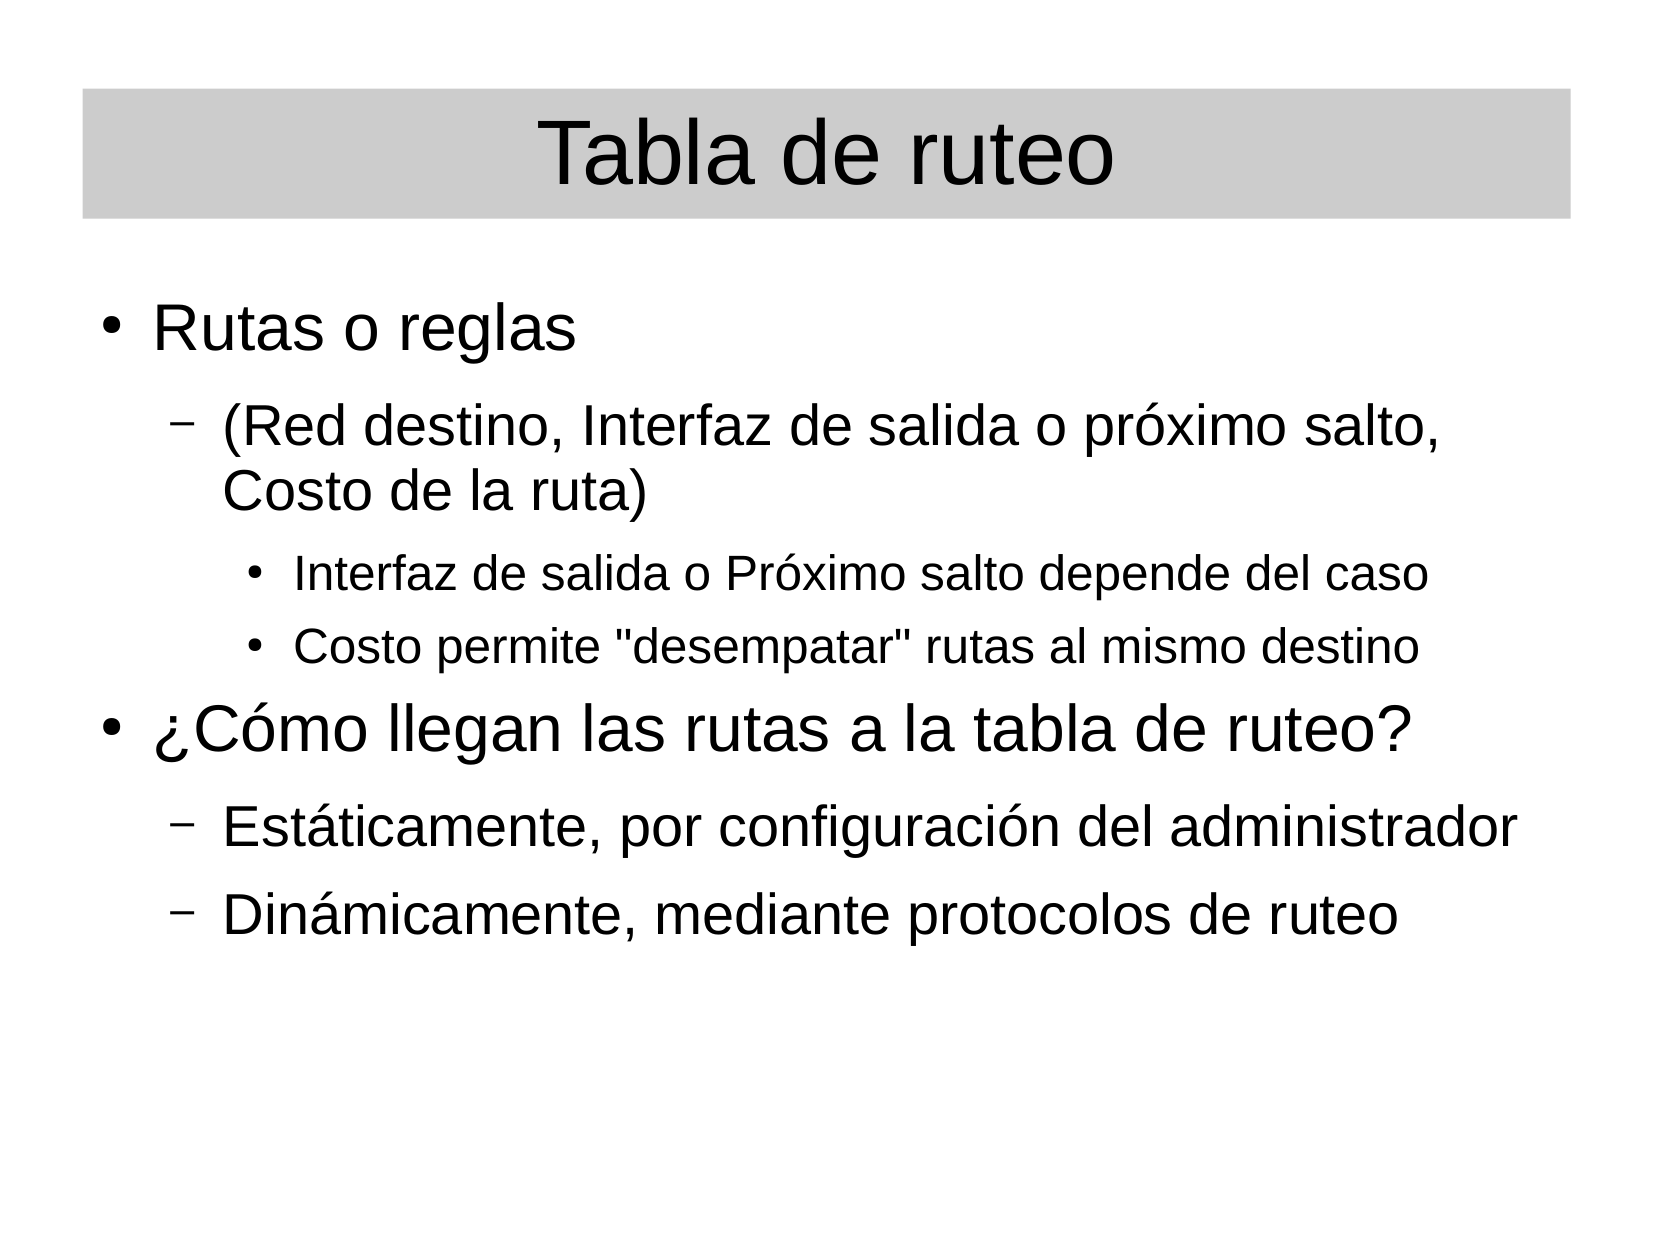

# Tabla de ruteo
Rutas o reglas
(Red destino, Interfaz de salida o próximo salto, Costo de la ruta)
Interfaz de salida o Próximo salto depende del caso
Costo permite "desempatar" rutas al mismo destino
¿Cómo llegan las rutas a la tabla de ruteo?
Estáticamente, por configuración del administrador
Dinámicamente, mediante protocolos de ruteo